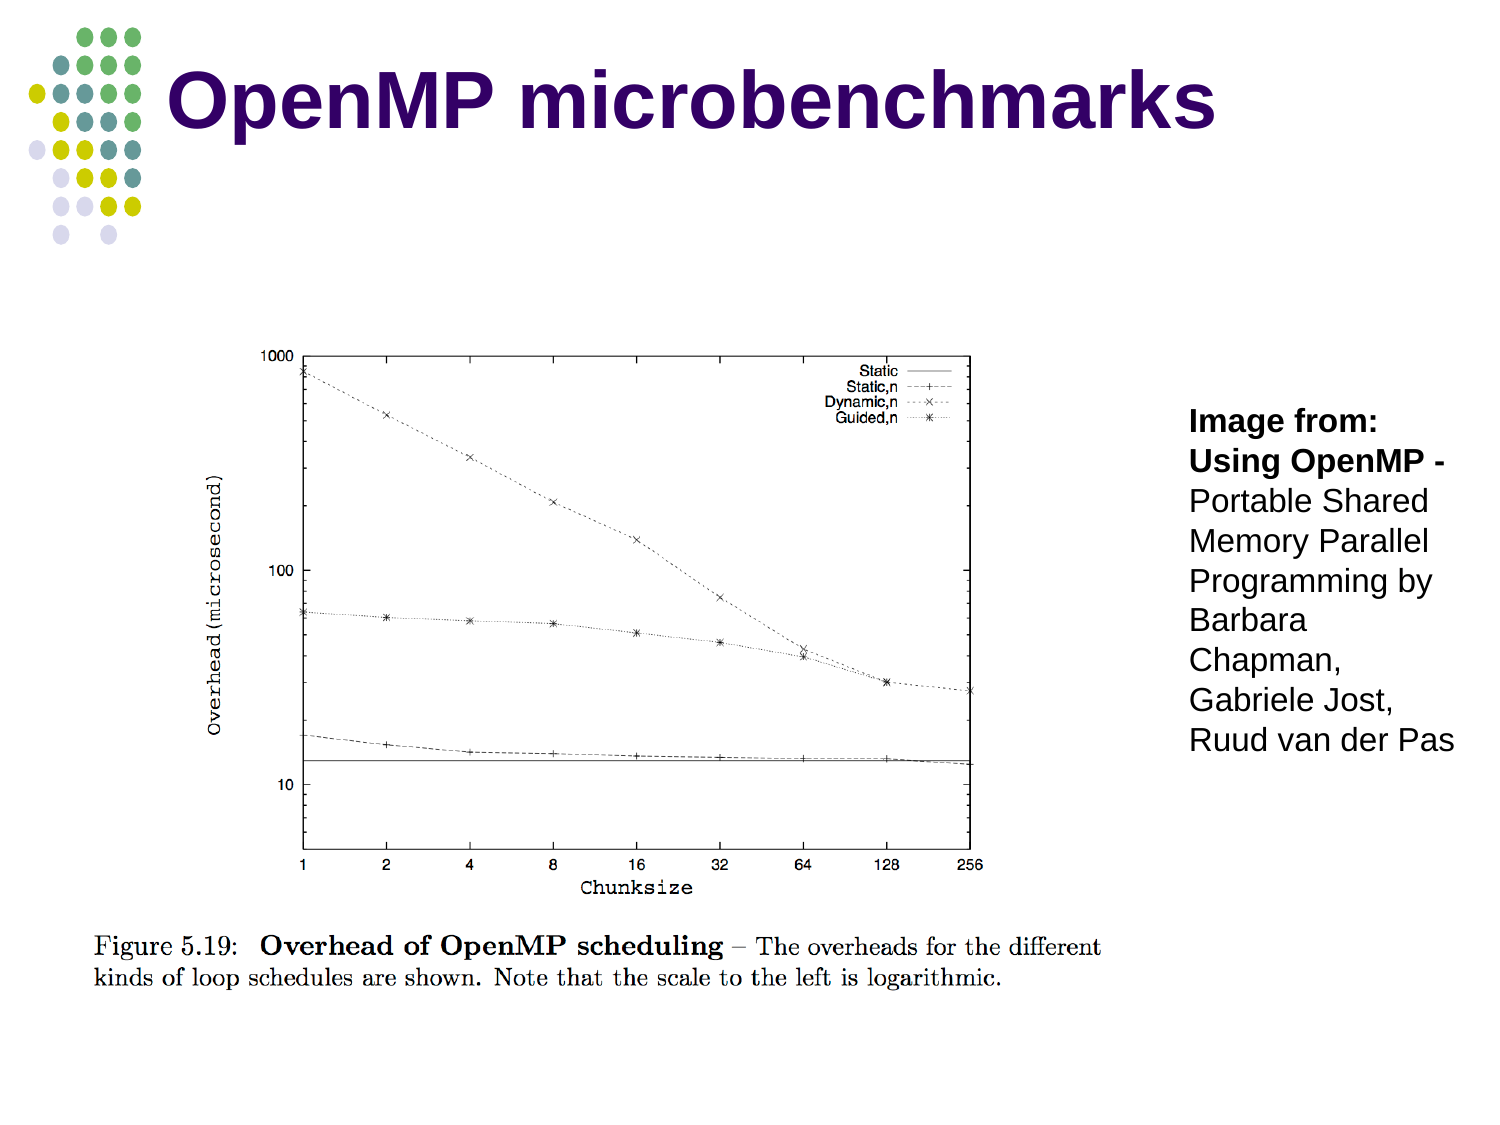

# OpenMP microbenchmarks
Image from:
Using OpenMP - Portable Shared Memory Parallel Programming by Barbara Chapman, Gabriele Jost, Ruud van der Pas